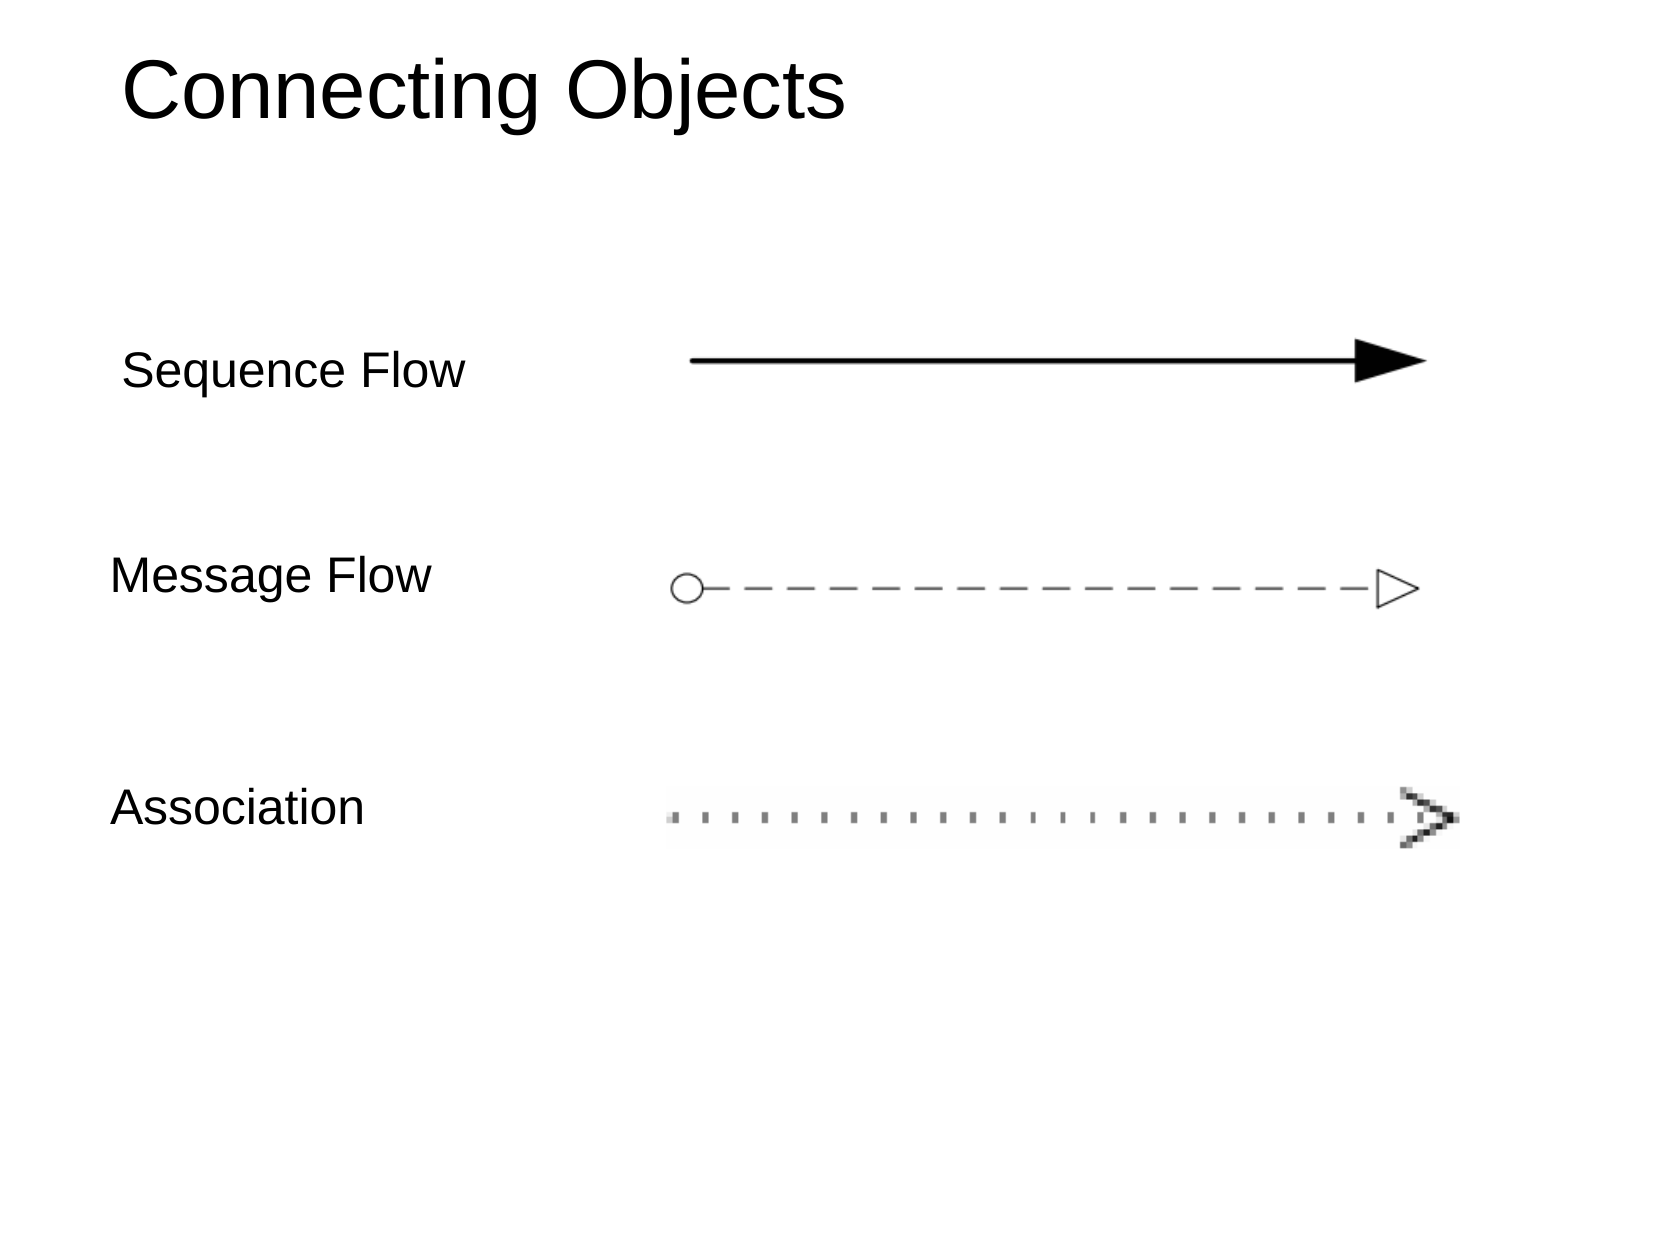

Connecting Objects
Sequence Flow
Message Flow
Association